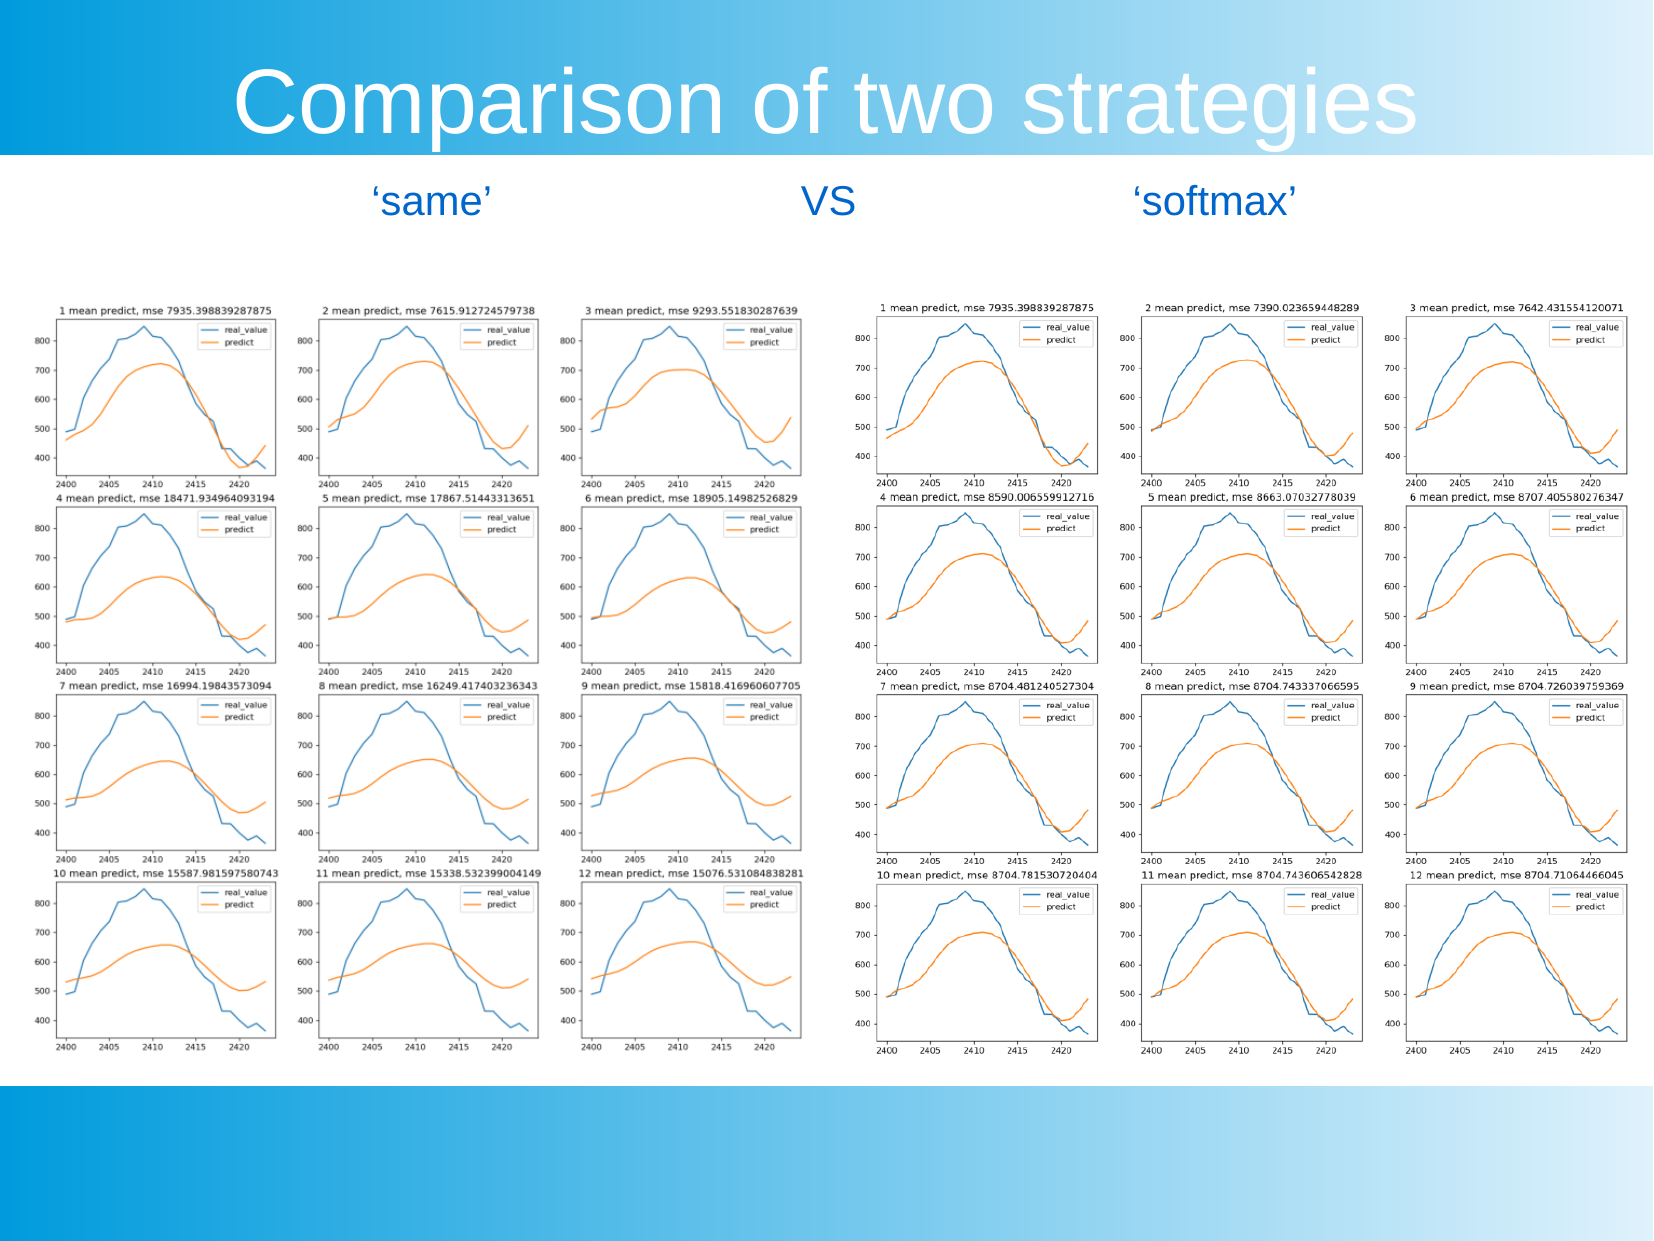

# Comparison of two strategies
 ‘same’ VS ‘softmax’